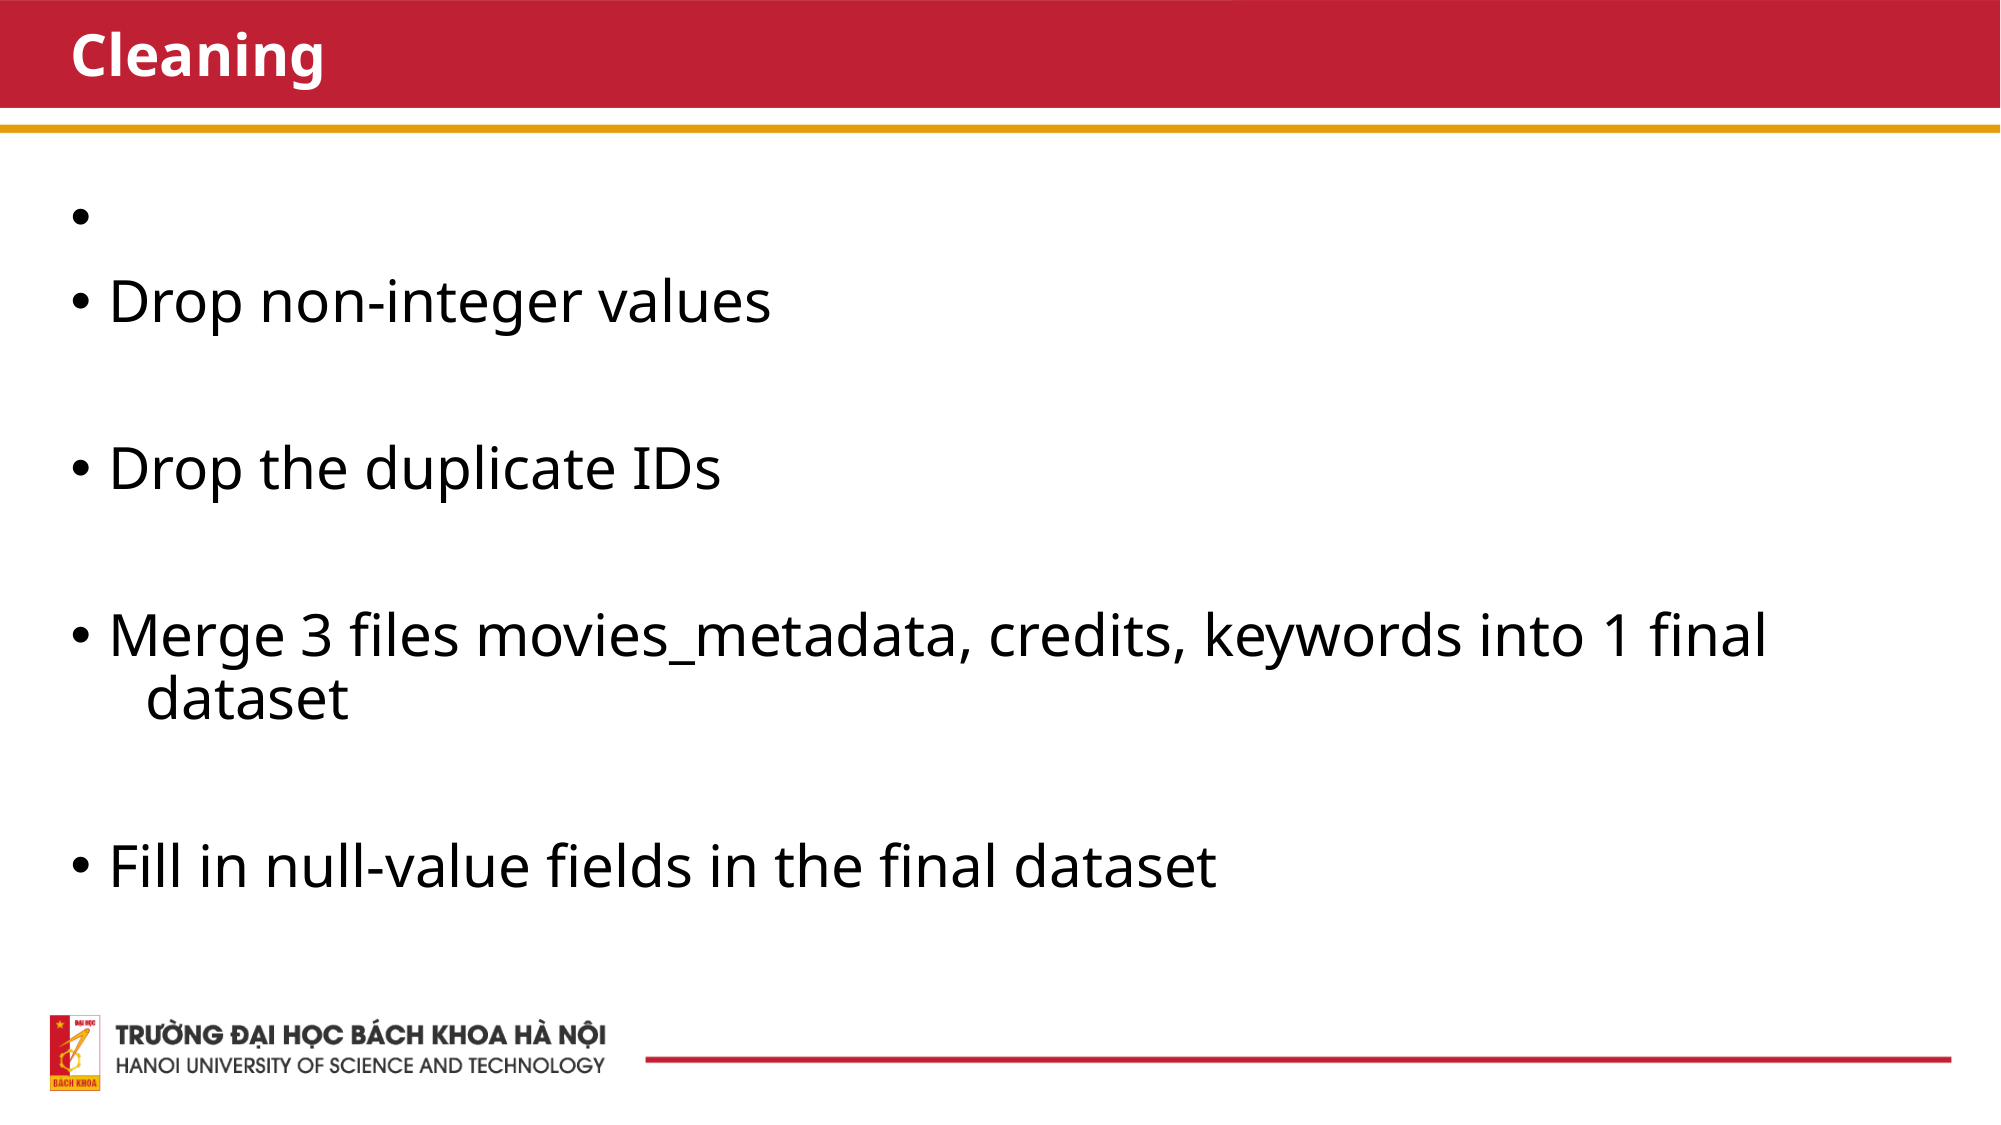

Cleaning
# Drop non-integer values
Drop the duplicate IDs
Merge 3 files movies_metadata, credits, keywords into 1 final dataset
Fill in null-value fields in the final dataset